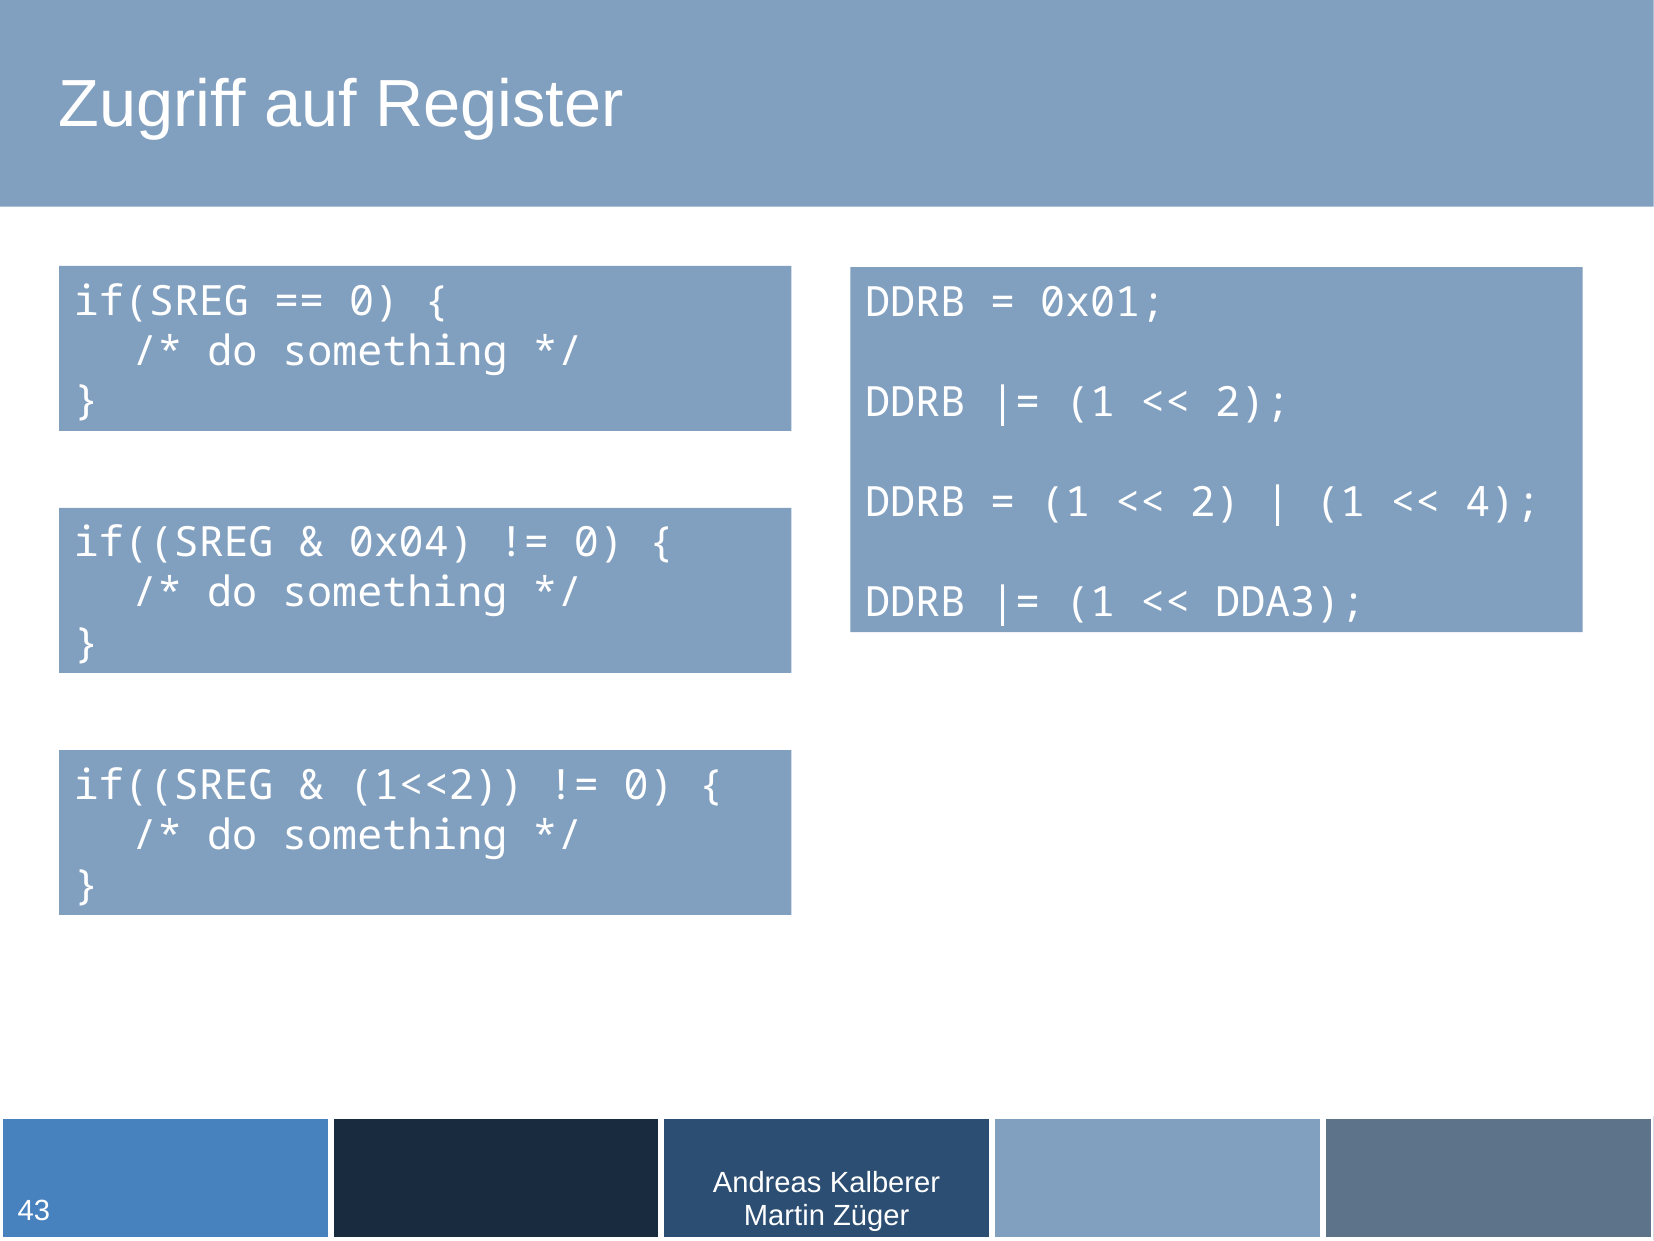

# Zugriff auf Register
if(SREG == 0) {
	/* do something */
}
DDRB = 0x01;
DDRB |= (1 << 2);
DDRB = (1 << 2) | (1 << 4);
DDRB |= (1 << DDA3);
if((SREG & 0x04) != 0) {
	/* do something */
}
if((SREG & (1<<2)) != 0) {
	/* do something */
}
LibreOffice Productivity Suite
43